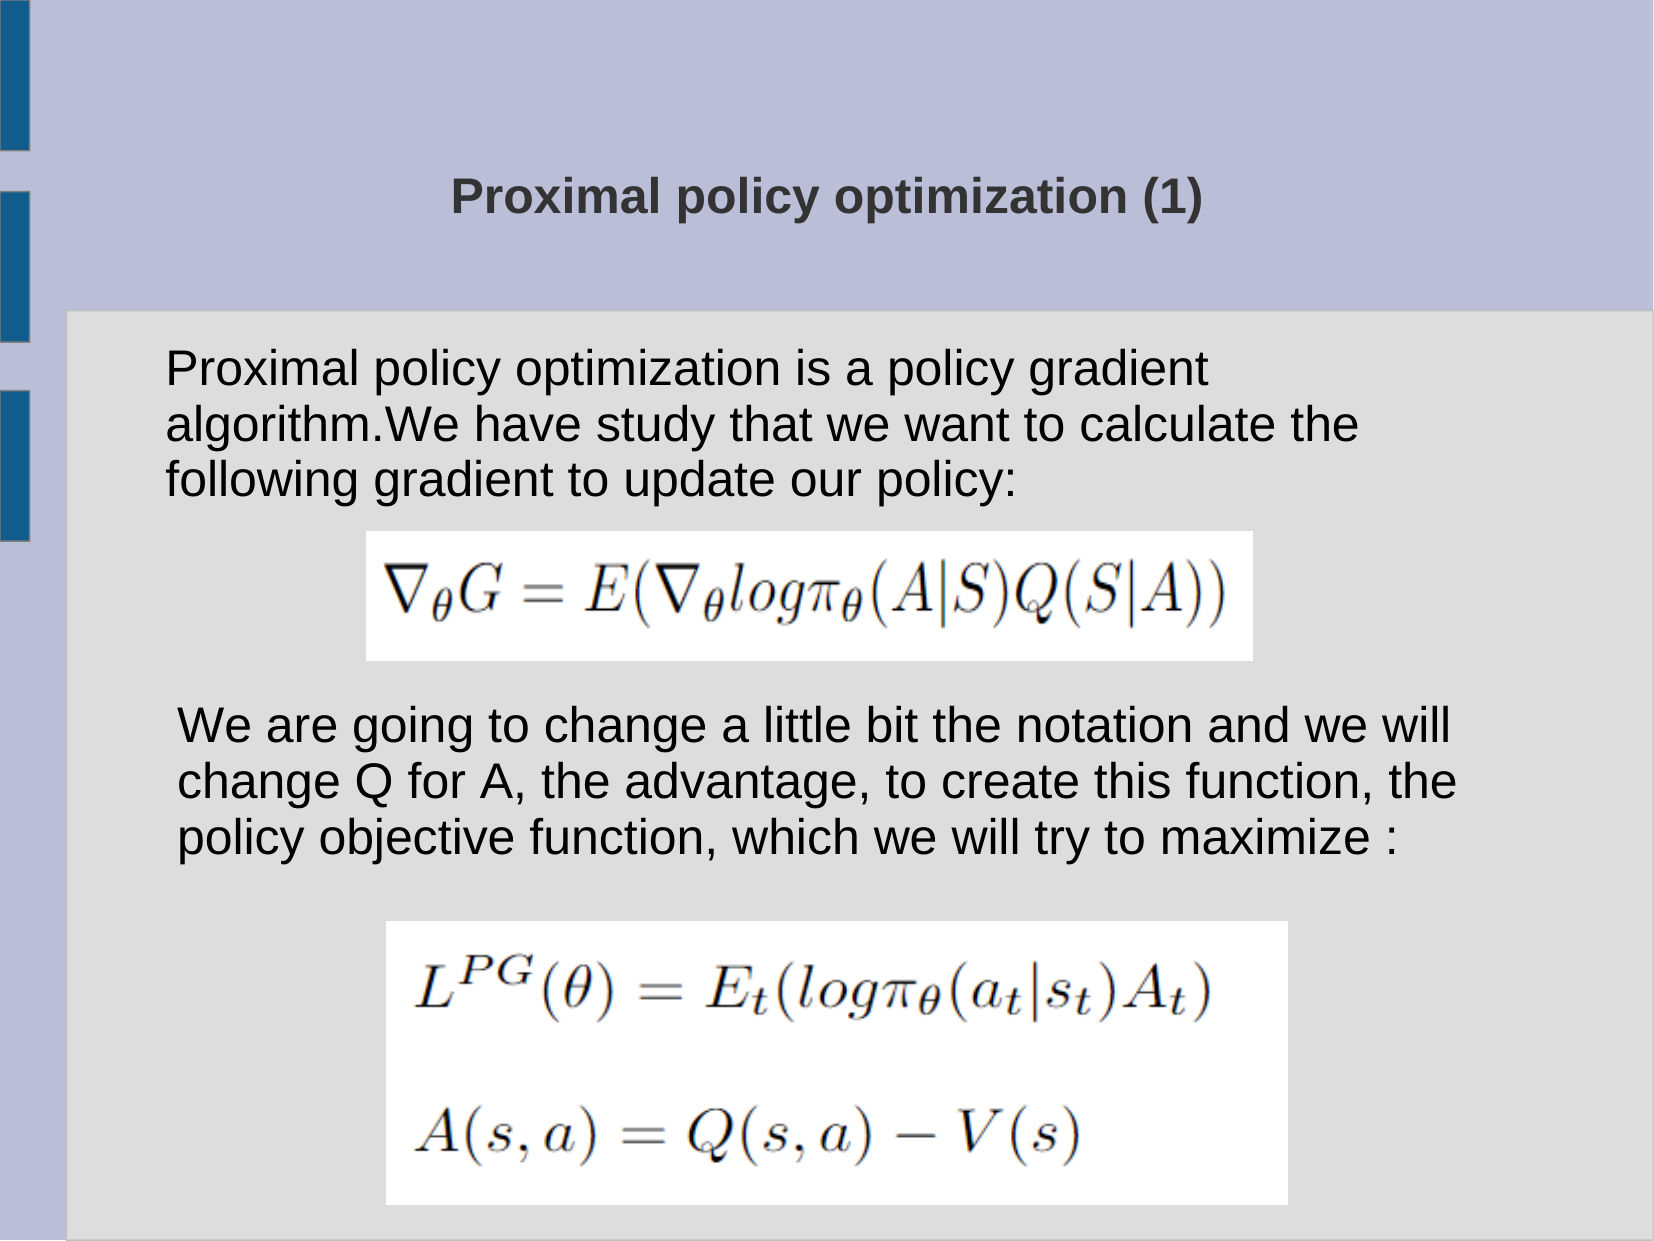

# Proximal policy optimization (1)
Proximal policy optimization is a policy gradient algorithm.We have study that we want to calculate the following gradient to update our policy:
We are going to change a little bit the notation and we will change Q for A, the advantage, to create this function, the policy objective function, which we will try to maximize :